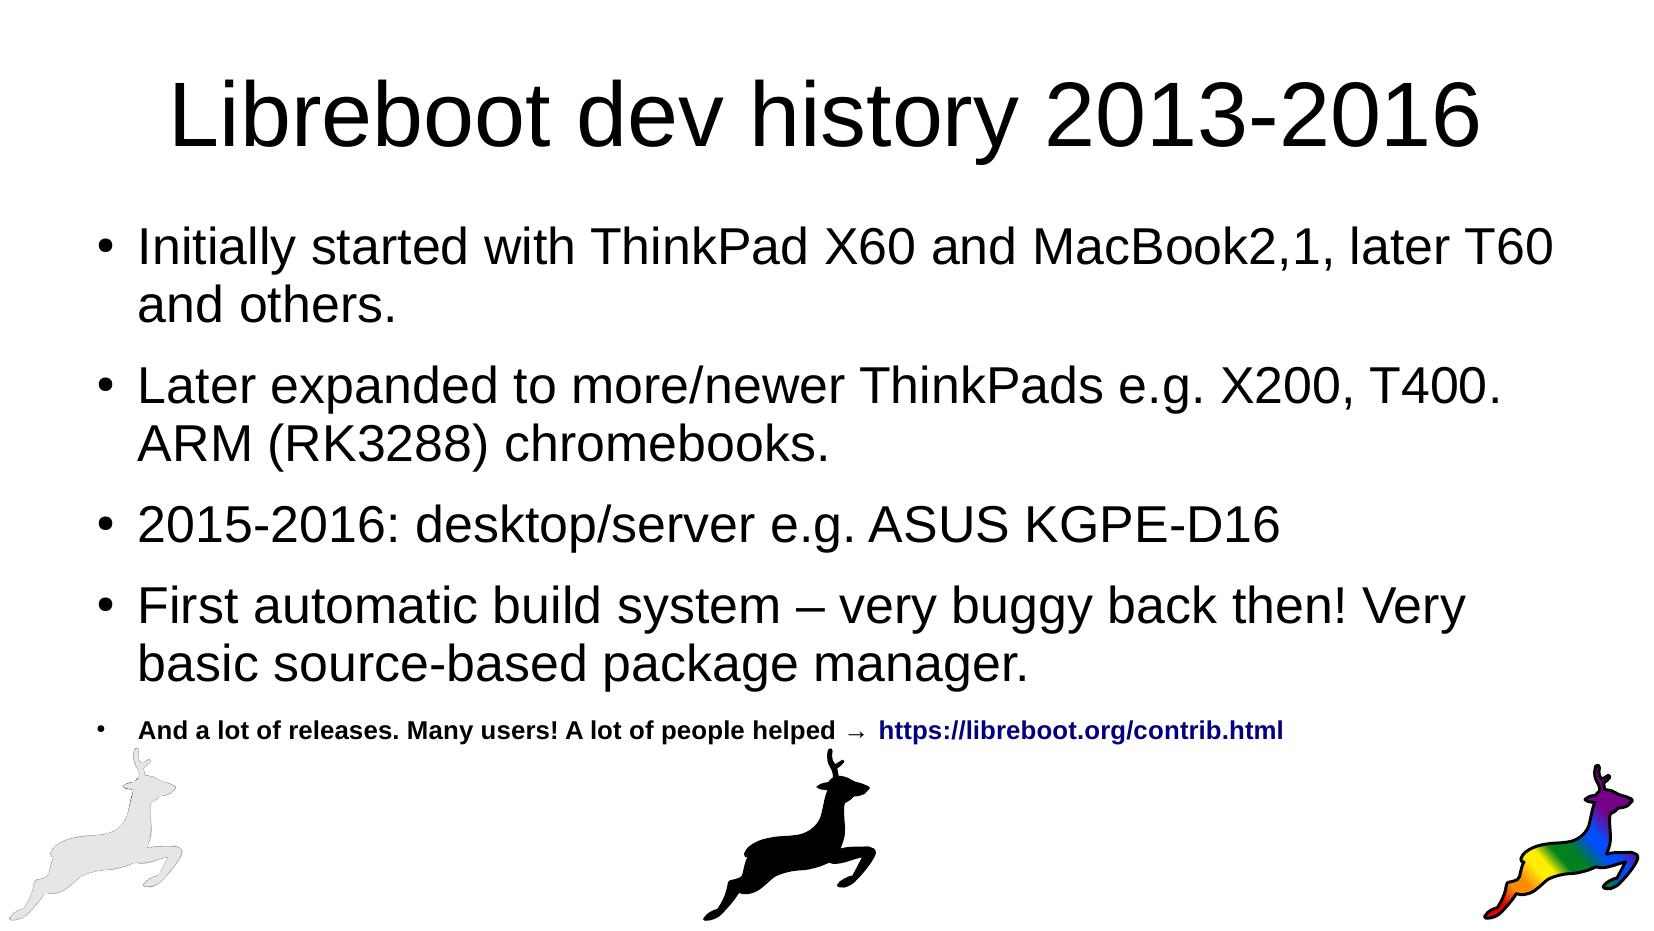

# Libreboot dev history 2013-2016
Initially started with ThinkPad X60 and MacBook2,1, later T60 and others.
Later expanded to more/newer ThinkPads e.g. X200, T400. ARM (RK3288) chromebooks.
2015-2016: desktop/server e.g. ASUS KGPE-D16
First automatic build system – very buggy back then! Very basic source-based package manager.
And a lot of releases. Many users! A lot of people helped → https://libreboot.org/contrib.html